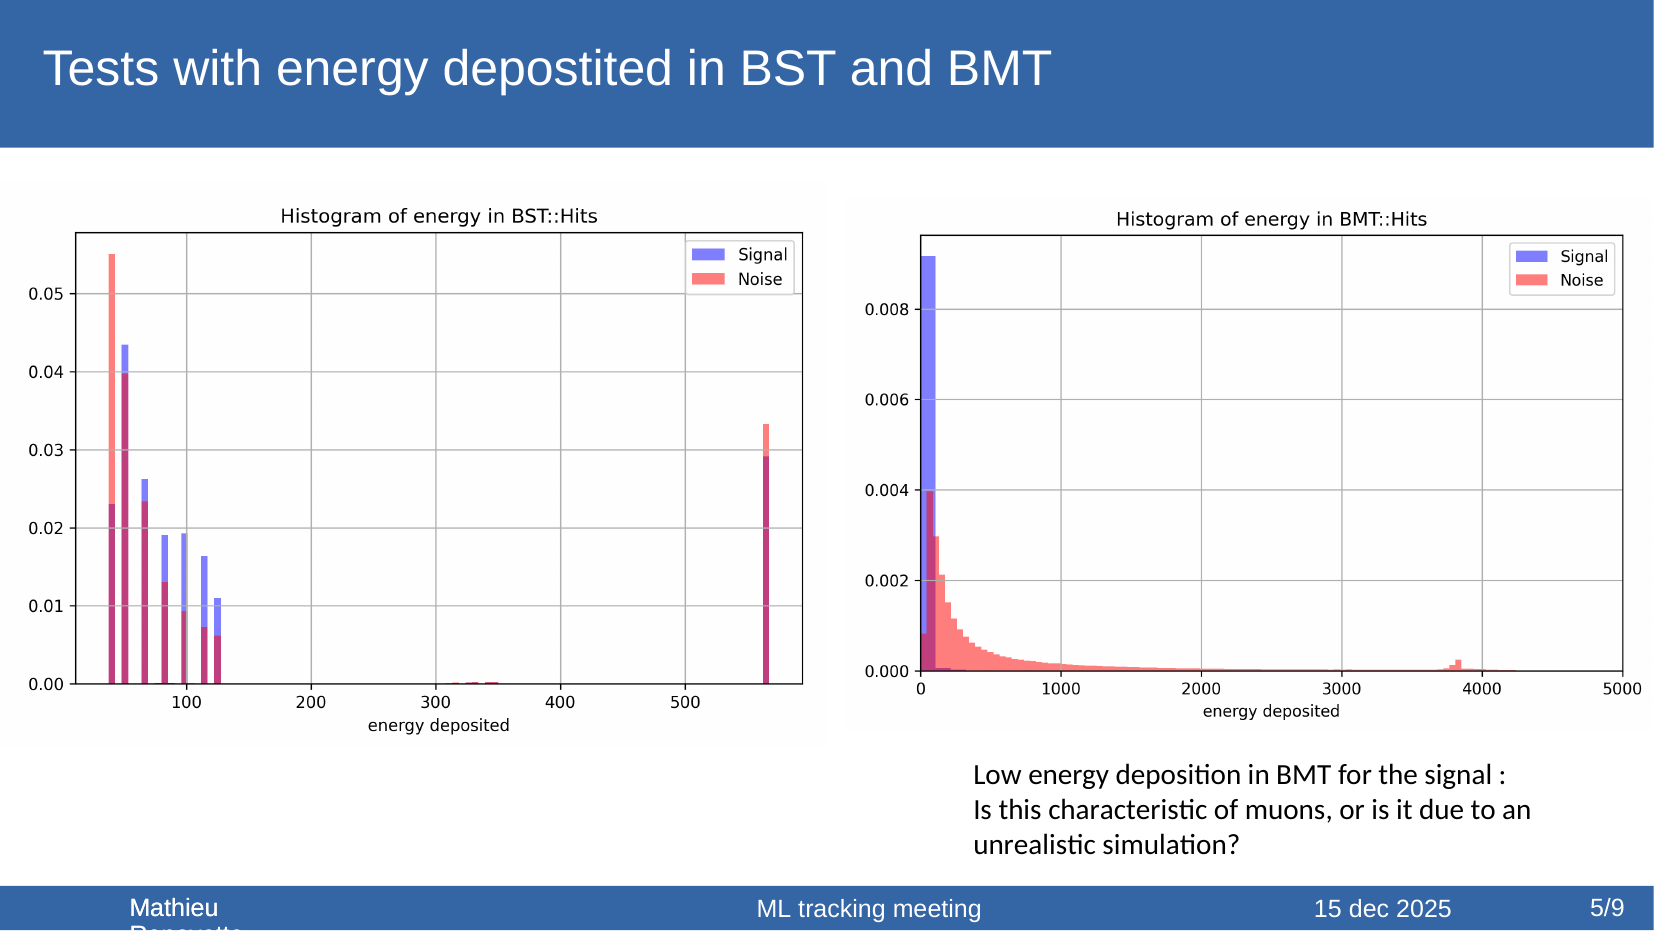

Tests with energy depostited in BST and BMT
Low energy deposition in BMT for the signal :
Is this characteristic of muons, or is it due to an
unrealistic simulation?
Mathieu Ronayette
5/9
Mathieu Ronayette
 ML tracking meeting
15 dec 2025